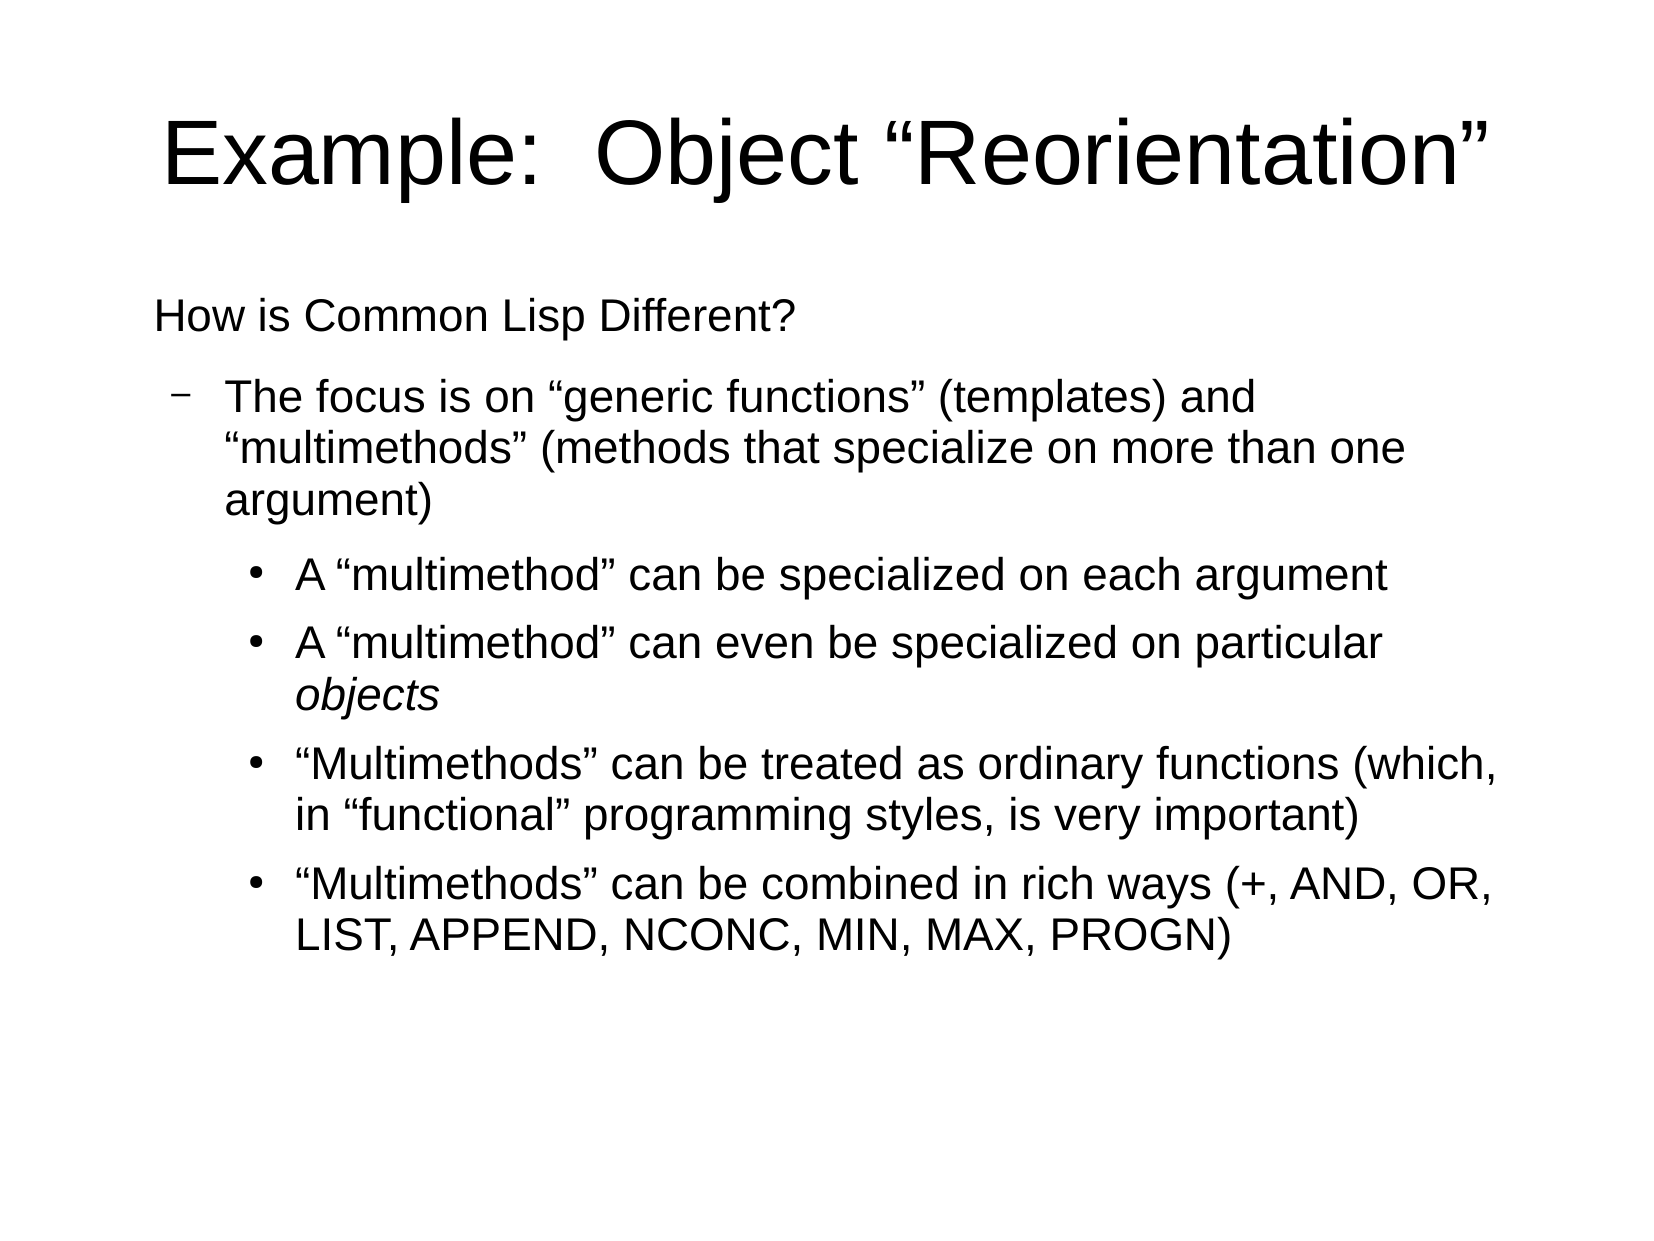

# Example: Object “Reorientation”
How is Common Lisp Different?
The focus is on “generic functions” (templates) and “multimethods” (methods that specialize on more than one argument)
A “multimethod” can be specialized on each argument
A “multimethod” can even be specialized on particular objects
“Multimethods” can be treated as ordinary functions (which, in “functional” programming styles, is very important)
“Multimethods” can be combined in rich ways (+, AND, OR, LIST, APPEND, NCONC, MIN, MAX, PROGN)